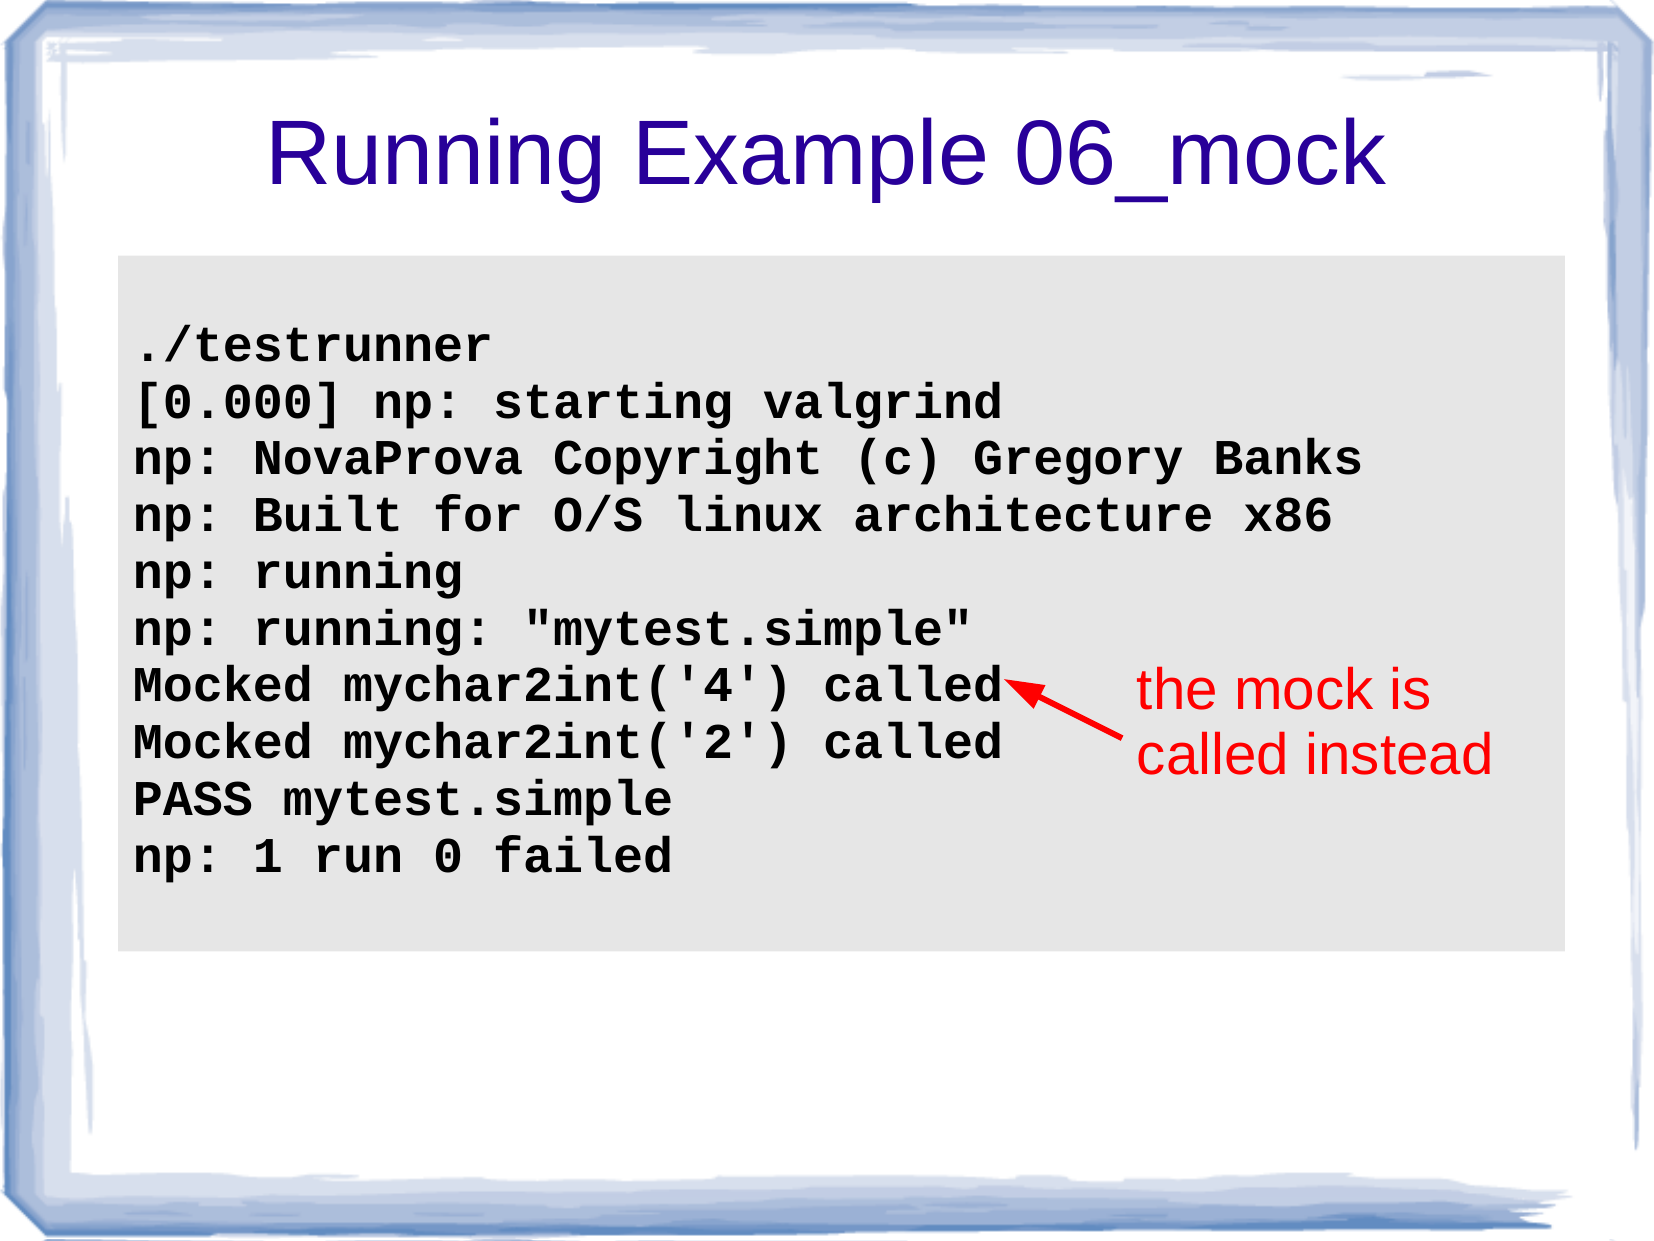

# Running Example 06_mock
./testrunner
[0.000] np: starting valgrind
np: NovaProva Copyright (c) Gregory Banks
np: Built for O/S linux architecture x86
np: running
np: running: "mytest.simple"
Mocked mychar2int('4') called
Mocked mychar2int('2') called
PASS mytest.simple
np: 1 run 0 failed
the mock is
called instead